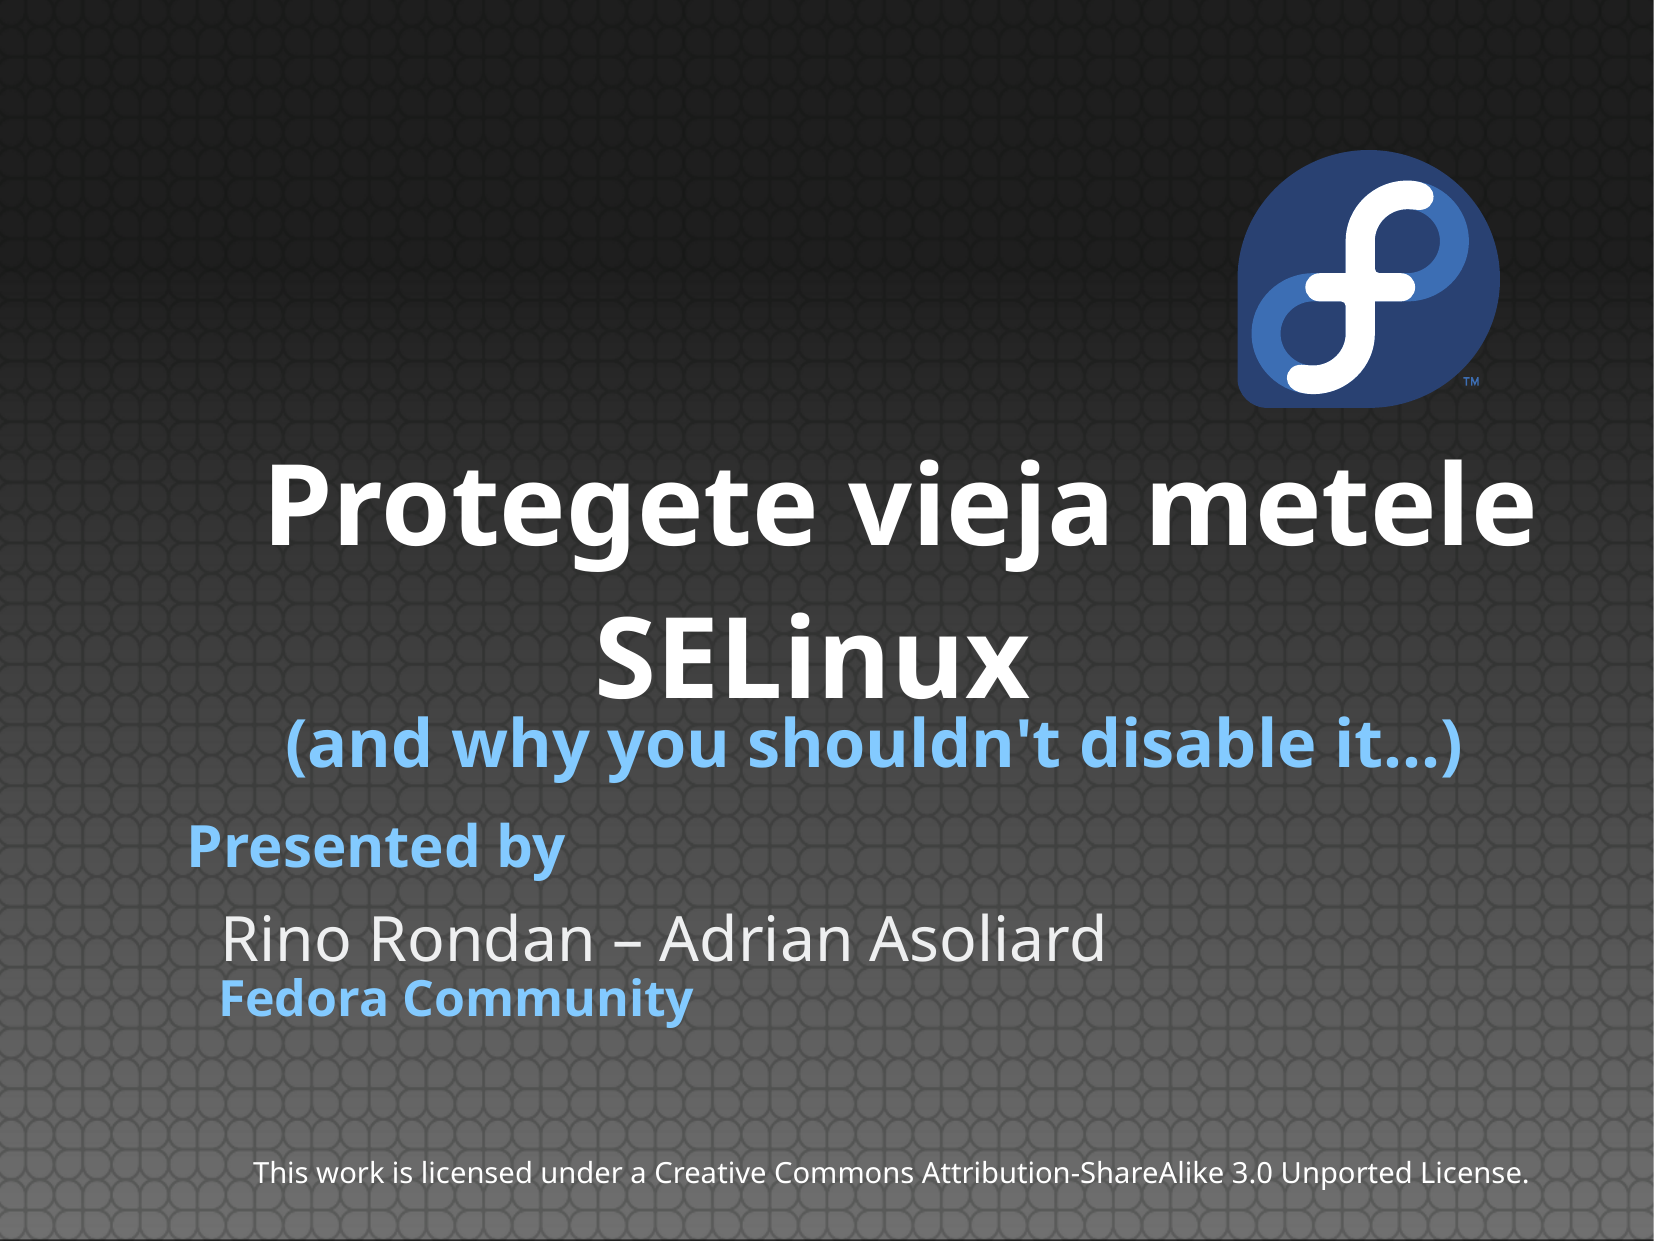

Protegete vieja metele
 SELinux
# (and why you shouldn't disable it...)
Presented by
Rino Rondan – Adrian Asoliard
Fedora Community
This work is licensed under a Creative Commons Attribution-ShareAlike 3.0 Unported License.